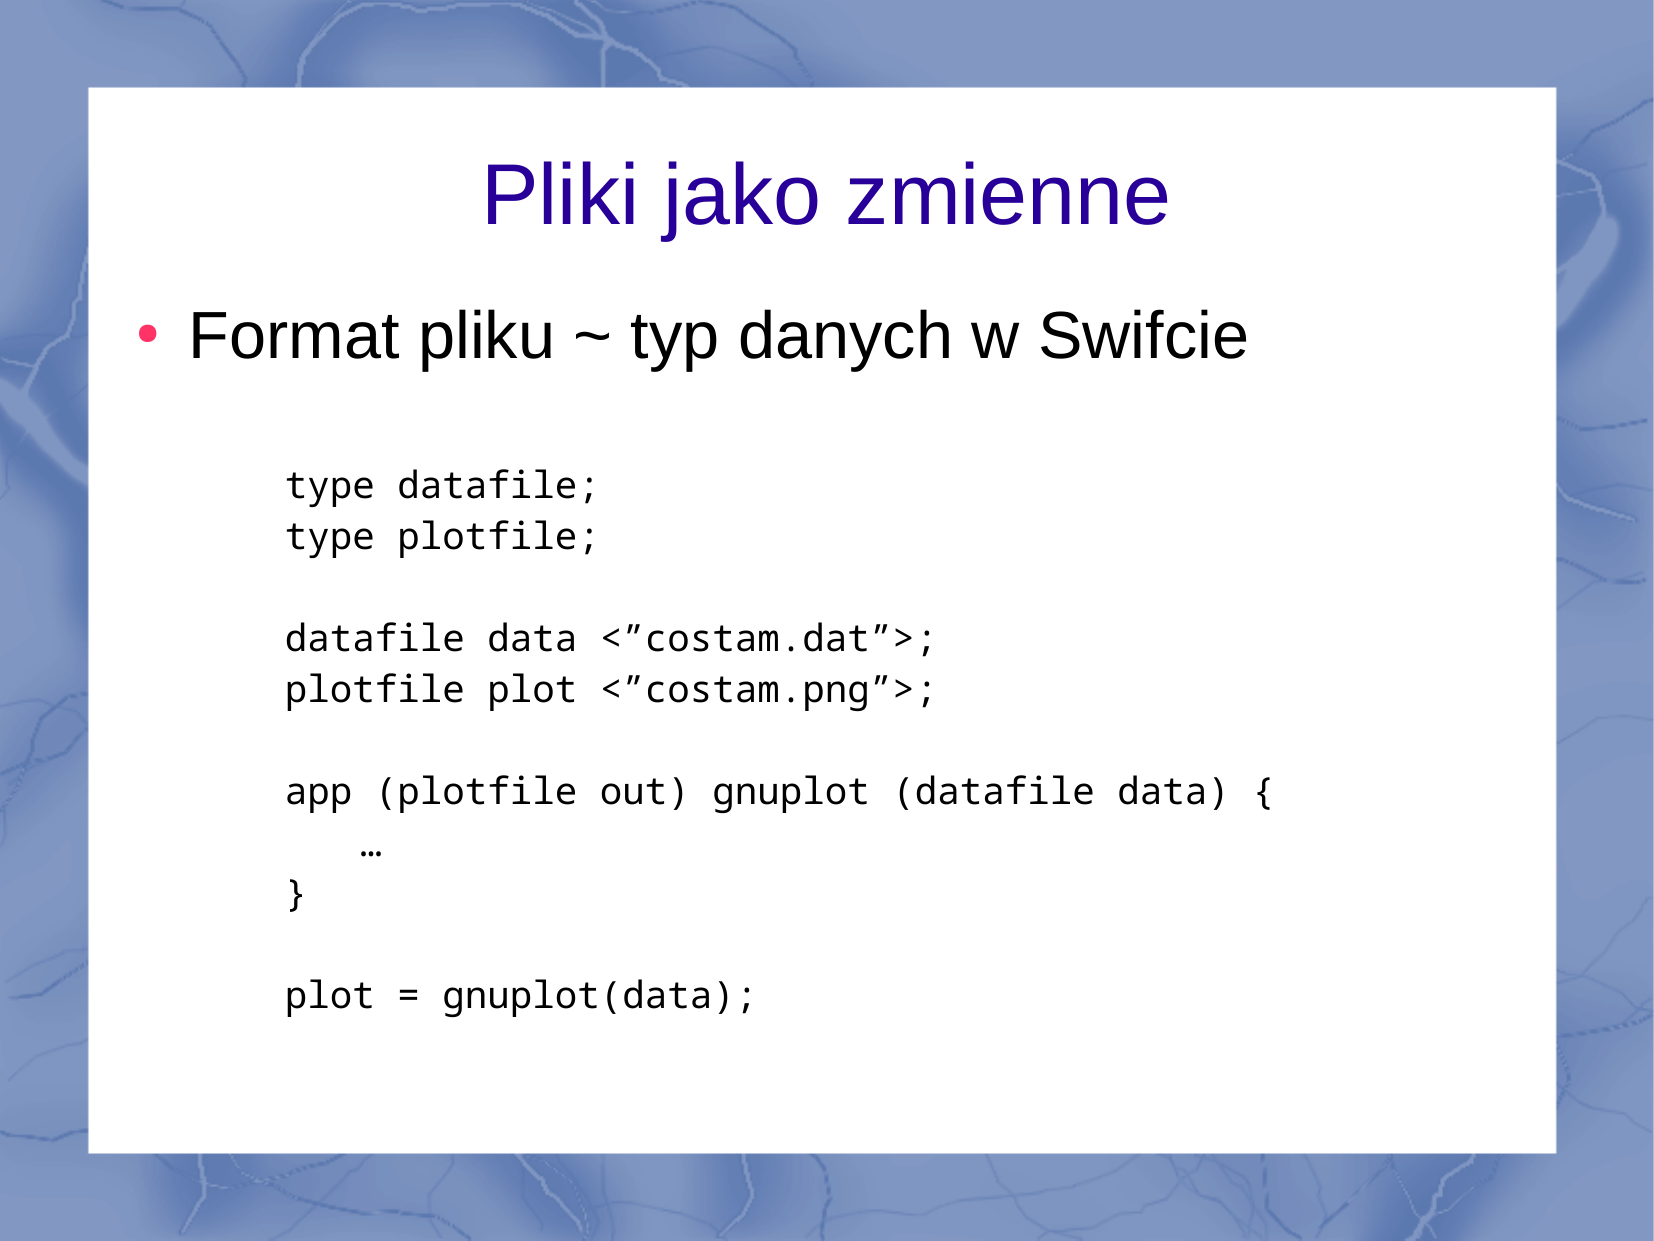

# Pliki jako zmienne
Format pliku ~ typ danych w Swifcie
type datafile;
type plotfile;
datafile data <”costam.dat”>;
plotfile plot <”costam.png”>;
app (plotfile out) gnuplot (datafile data) {
	…
}
plot = gnuplot(data);